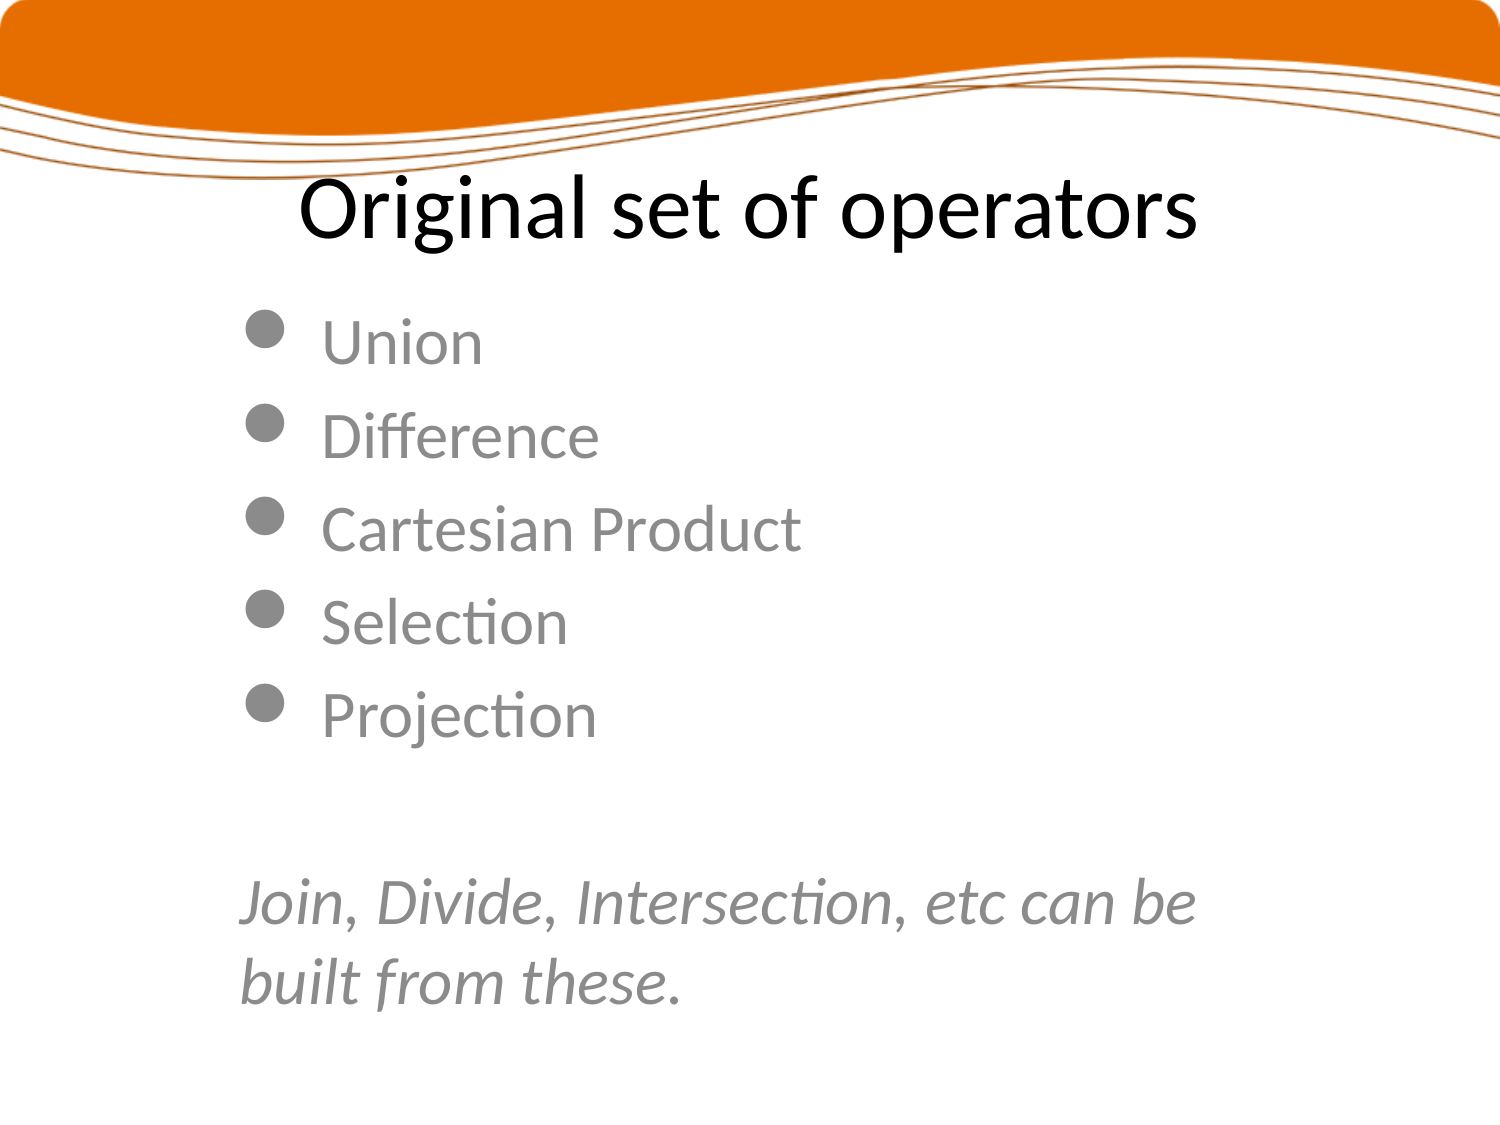

Original set of operators
 Union
 Difference
 Cartesian Product
 Selection
 Projection
Join, Divide, Intersection, etc can be built from these.